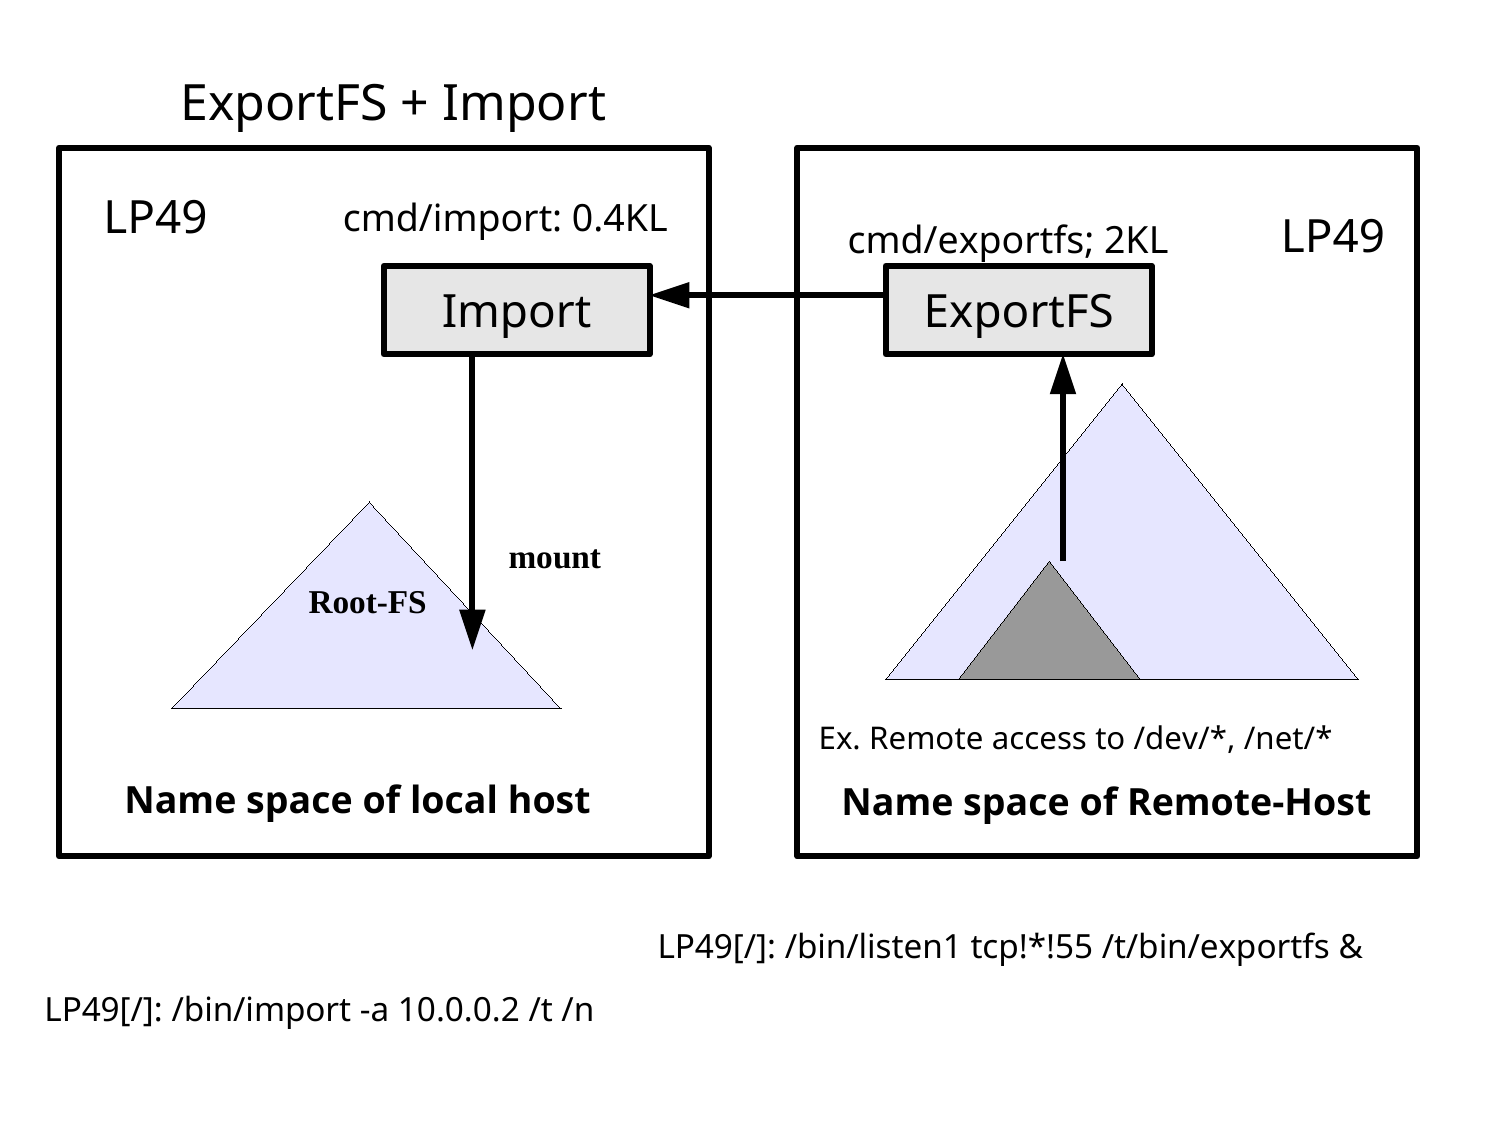

ExportFS + Import
LP49
cmd/import: 0.4KL
LP49
cmd/exportfs; 2KL
Import
ExportFS
Root-FS
mount
Ex. Remote access to /dev/*, /net/*
Name space of local host
Name space of Remote-Host
LP49[/]: /bin/listen1 tcp!*!55 /t/bin/exportfs &
LP49[/]: /bin/import -a 10.0.0.2 /t /n